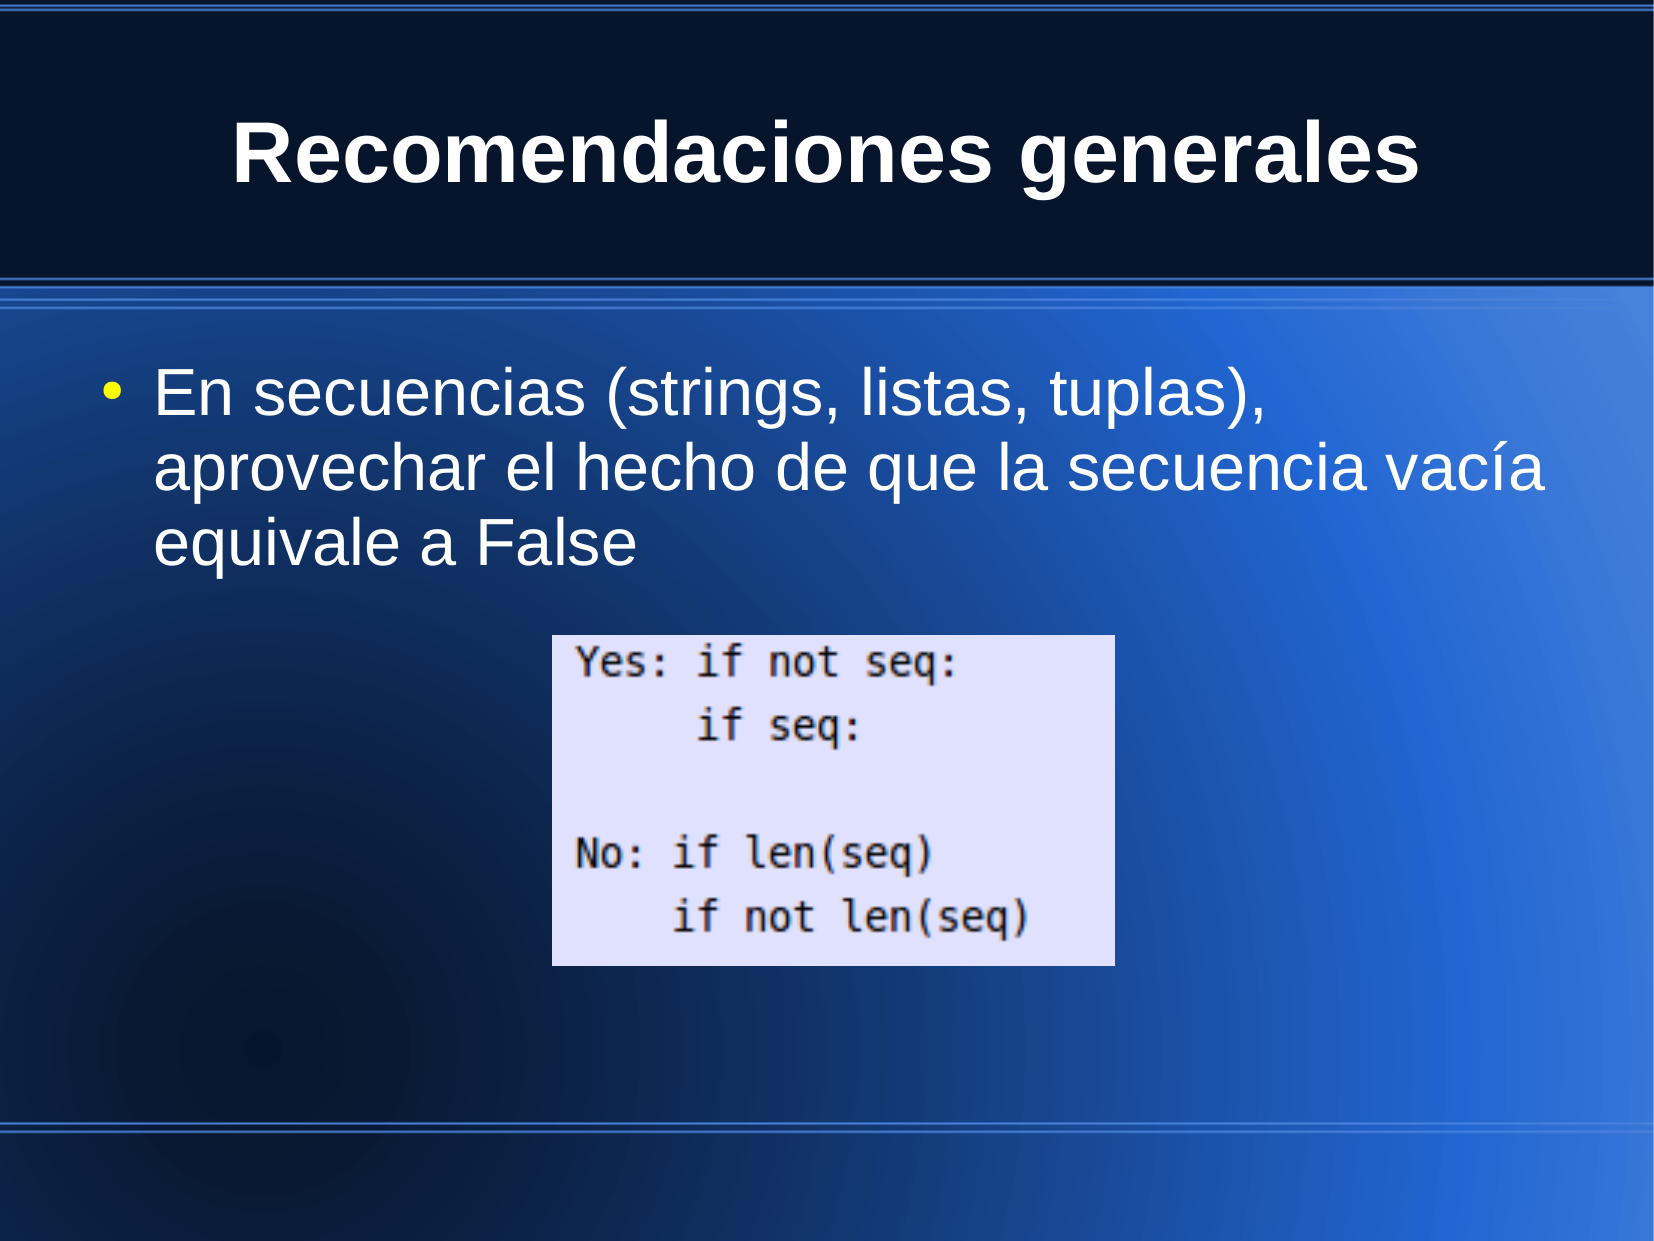

# Recomendaciones generales
En secuencias (strings, listas, tuplas), aprovechar el hecho de que la secuencia vacía equivale a False